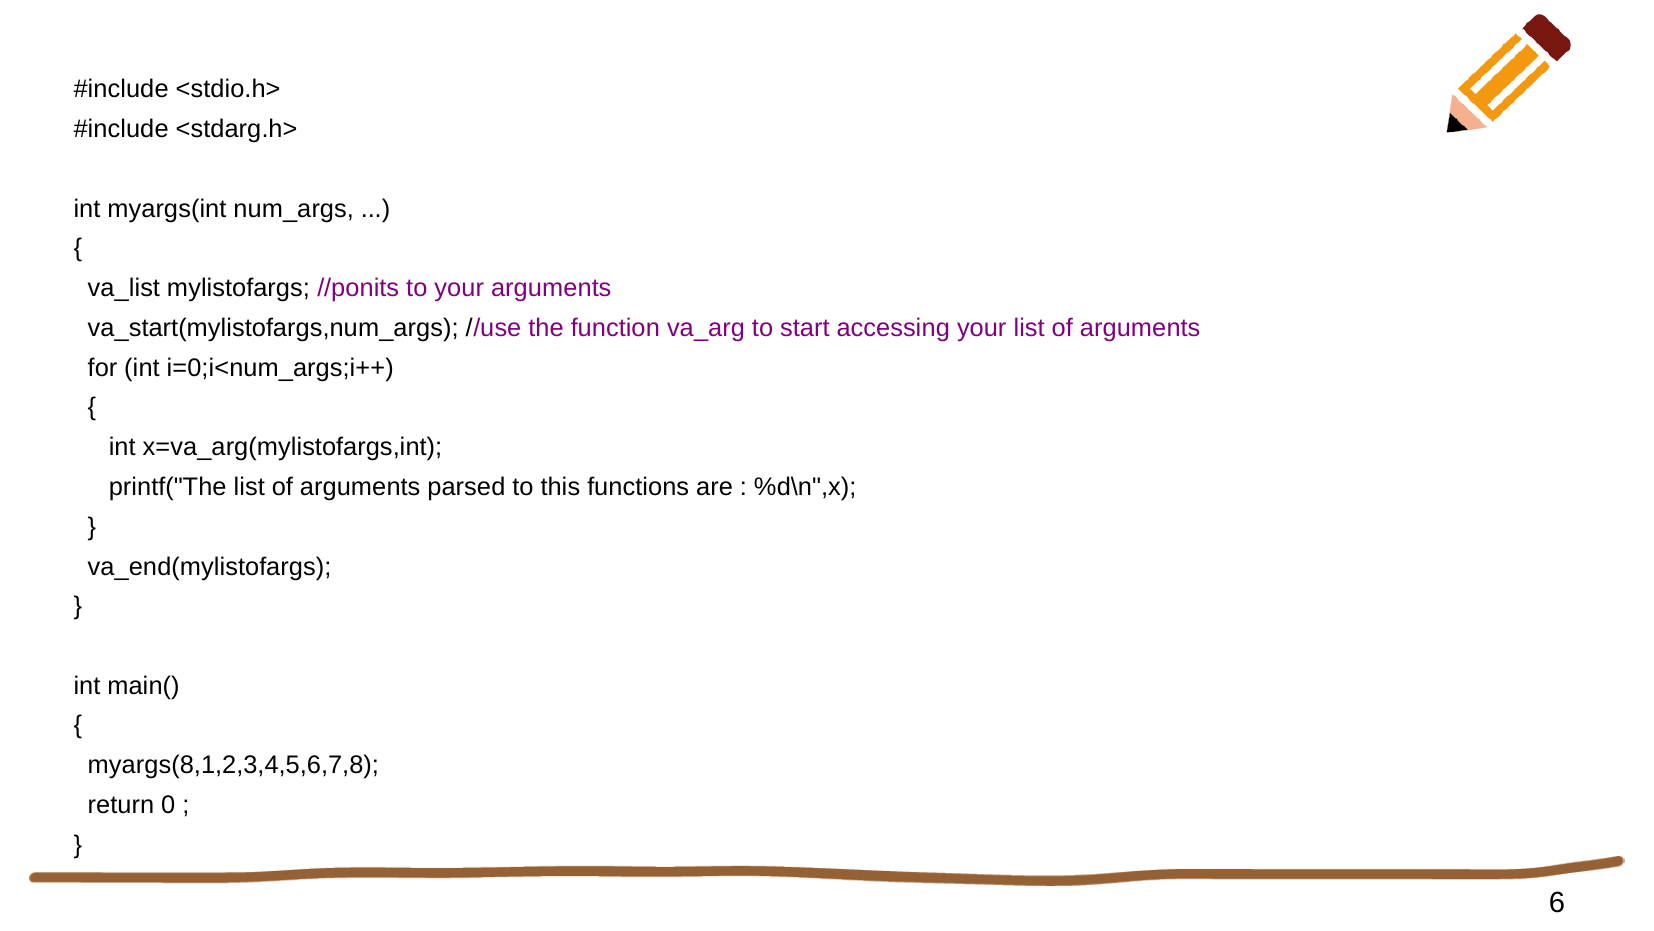

# #include <stdio.h>
#include <stdarg.h>
int myargs(int num_args, ...)
{
 va_list mylistofargs; //ponits to your arguments
 va_start(mylistofargs,num_args); //use the function va_arg to start accessing your list of arguments
 for (int i=0;i<num_args;i++)
 {
 int x=va_arg(mylistofargs,int);
 printf("The list of arguments parsed to this functions are : %d\n",x);
 }
 va_end(mylistofargs);
}
int main()
{
 myargs(8,1,2,3,4,5,6,7,8);
 return 0 ;
}
6